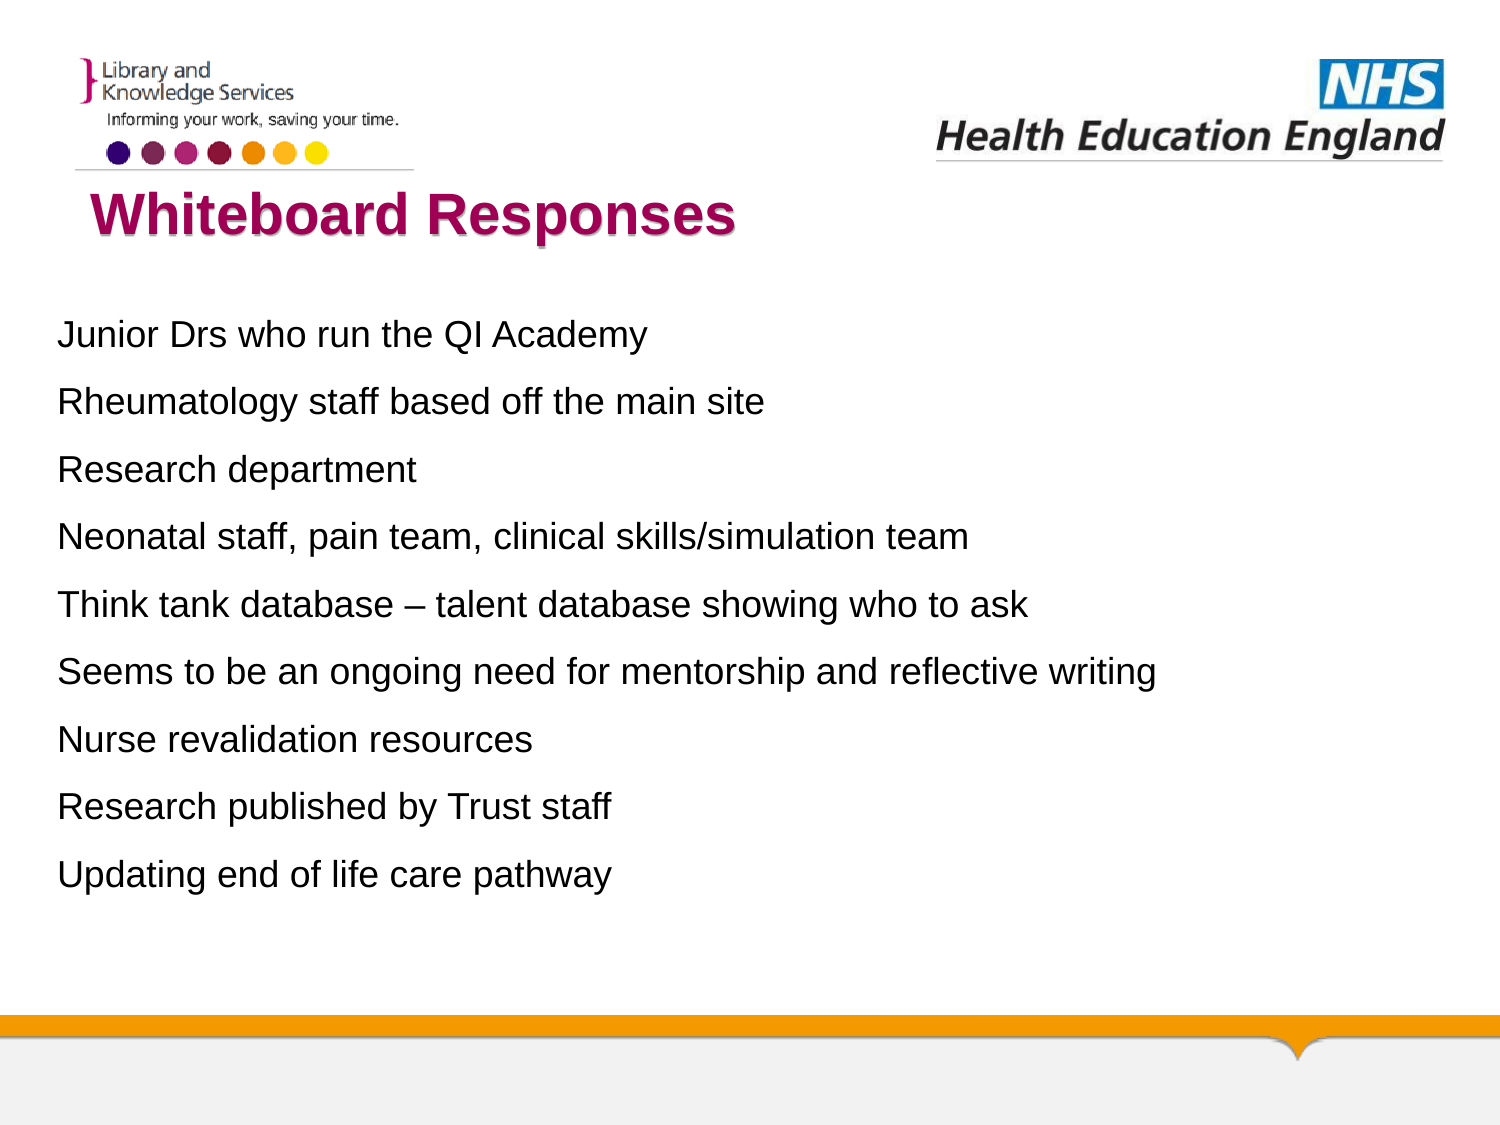

# Whiteboard Responses
Junior Drs who run the QI Academy
Rheumatology staff based off the main site
Research department
Neonatal staff, pain team, clinical skills/simulation team
Think tank database – talent database showing who to ask
Seems to be an ongoing need for mentorship and reflective writing
Nurse revalidation resources
Research published by Trust staff
Updating end of life care pathway